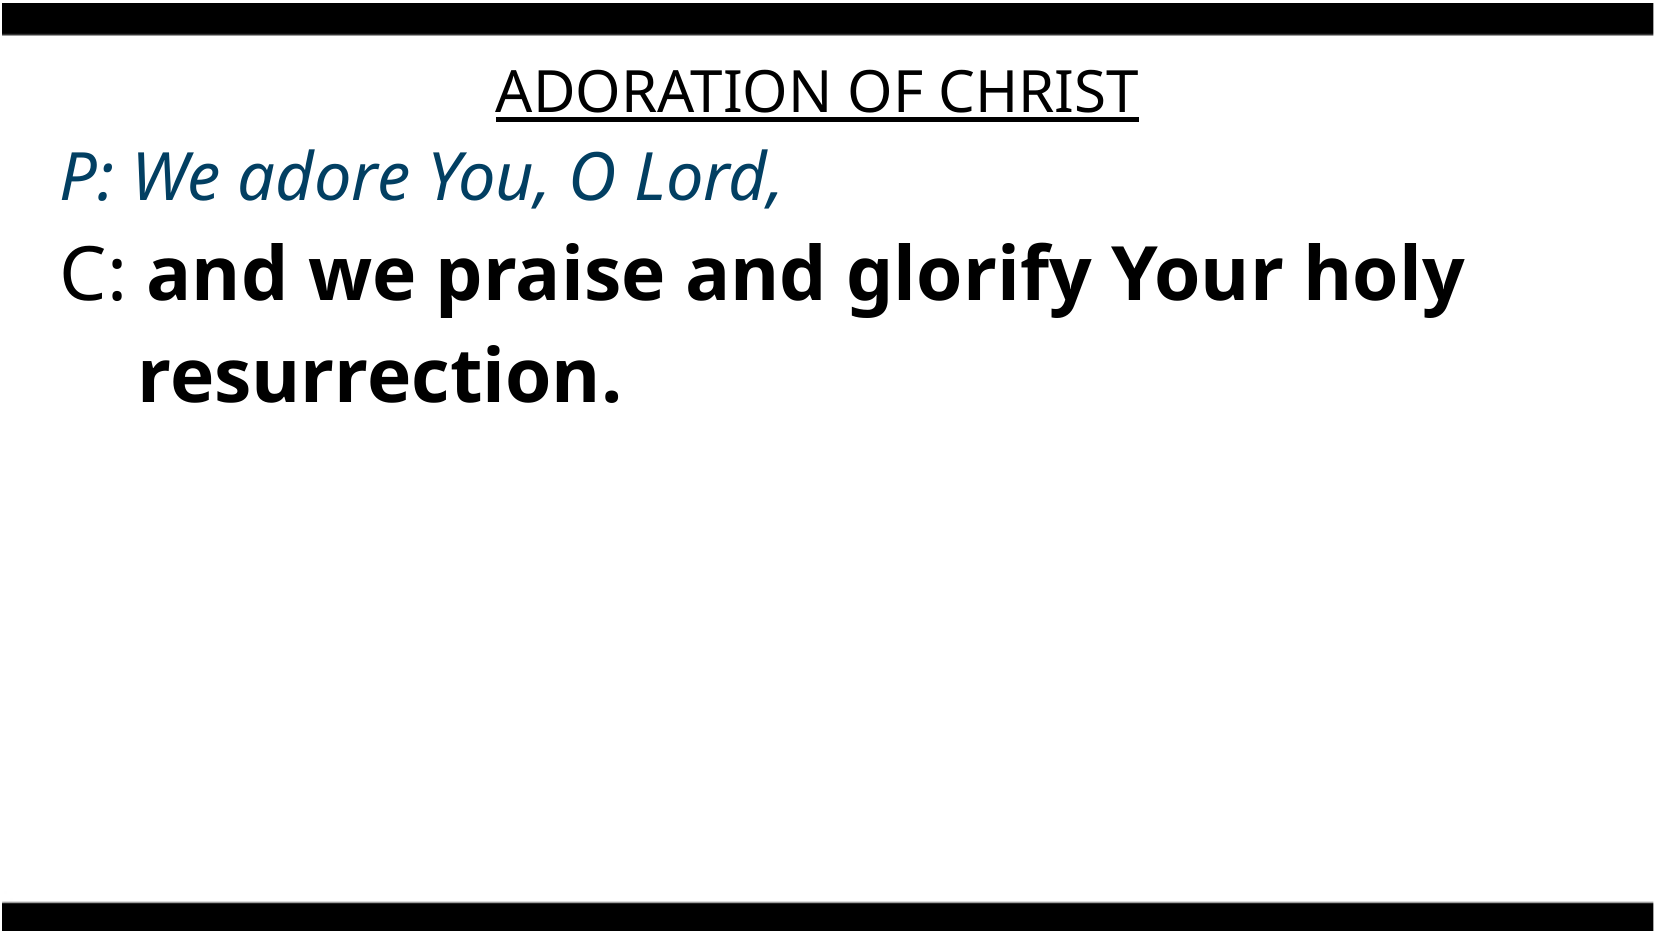

Adoration of Christ
P: We adore You, O Lord,
C: and we praise and glorify Your holy
 resurrection.